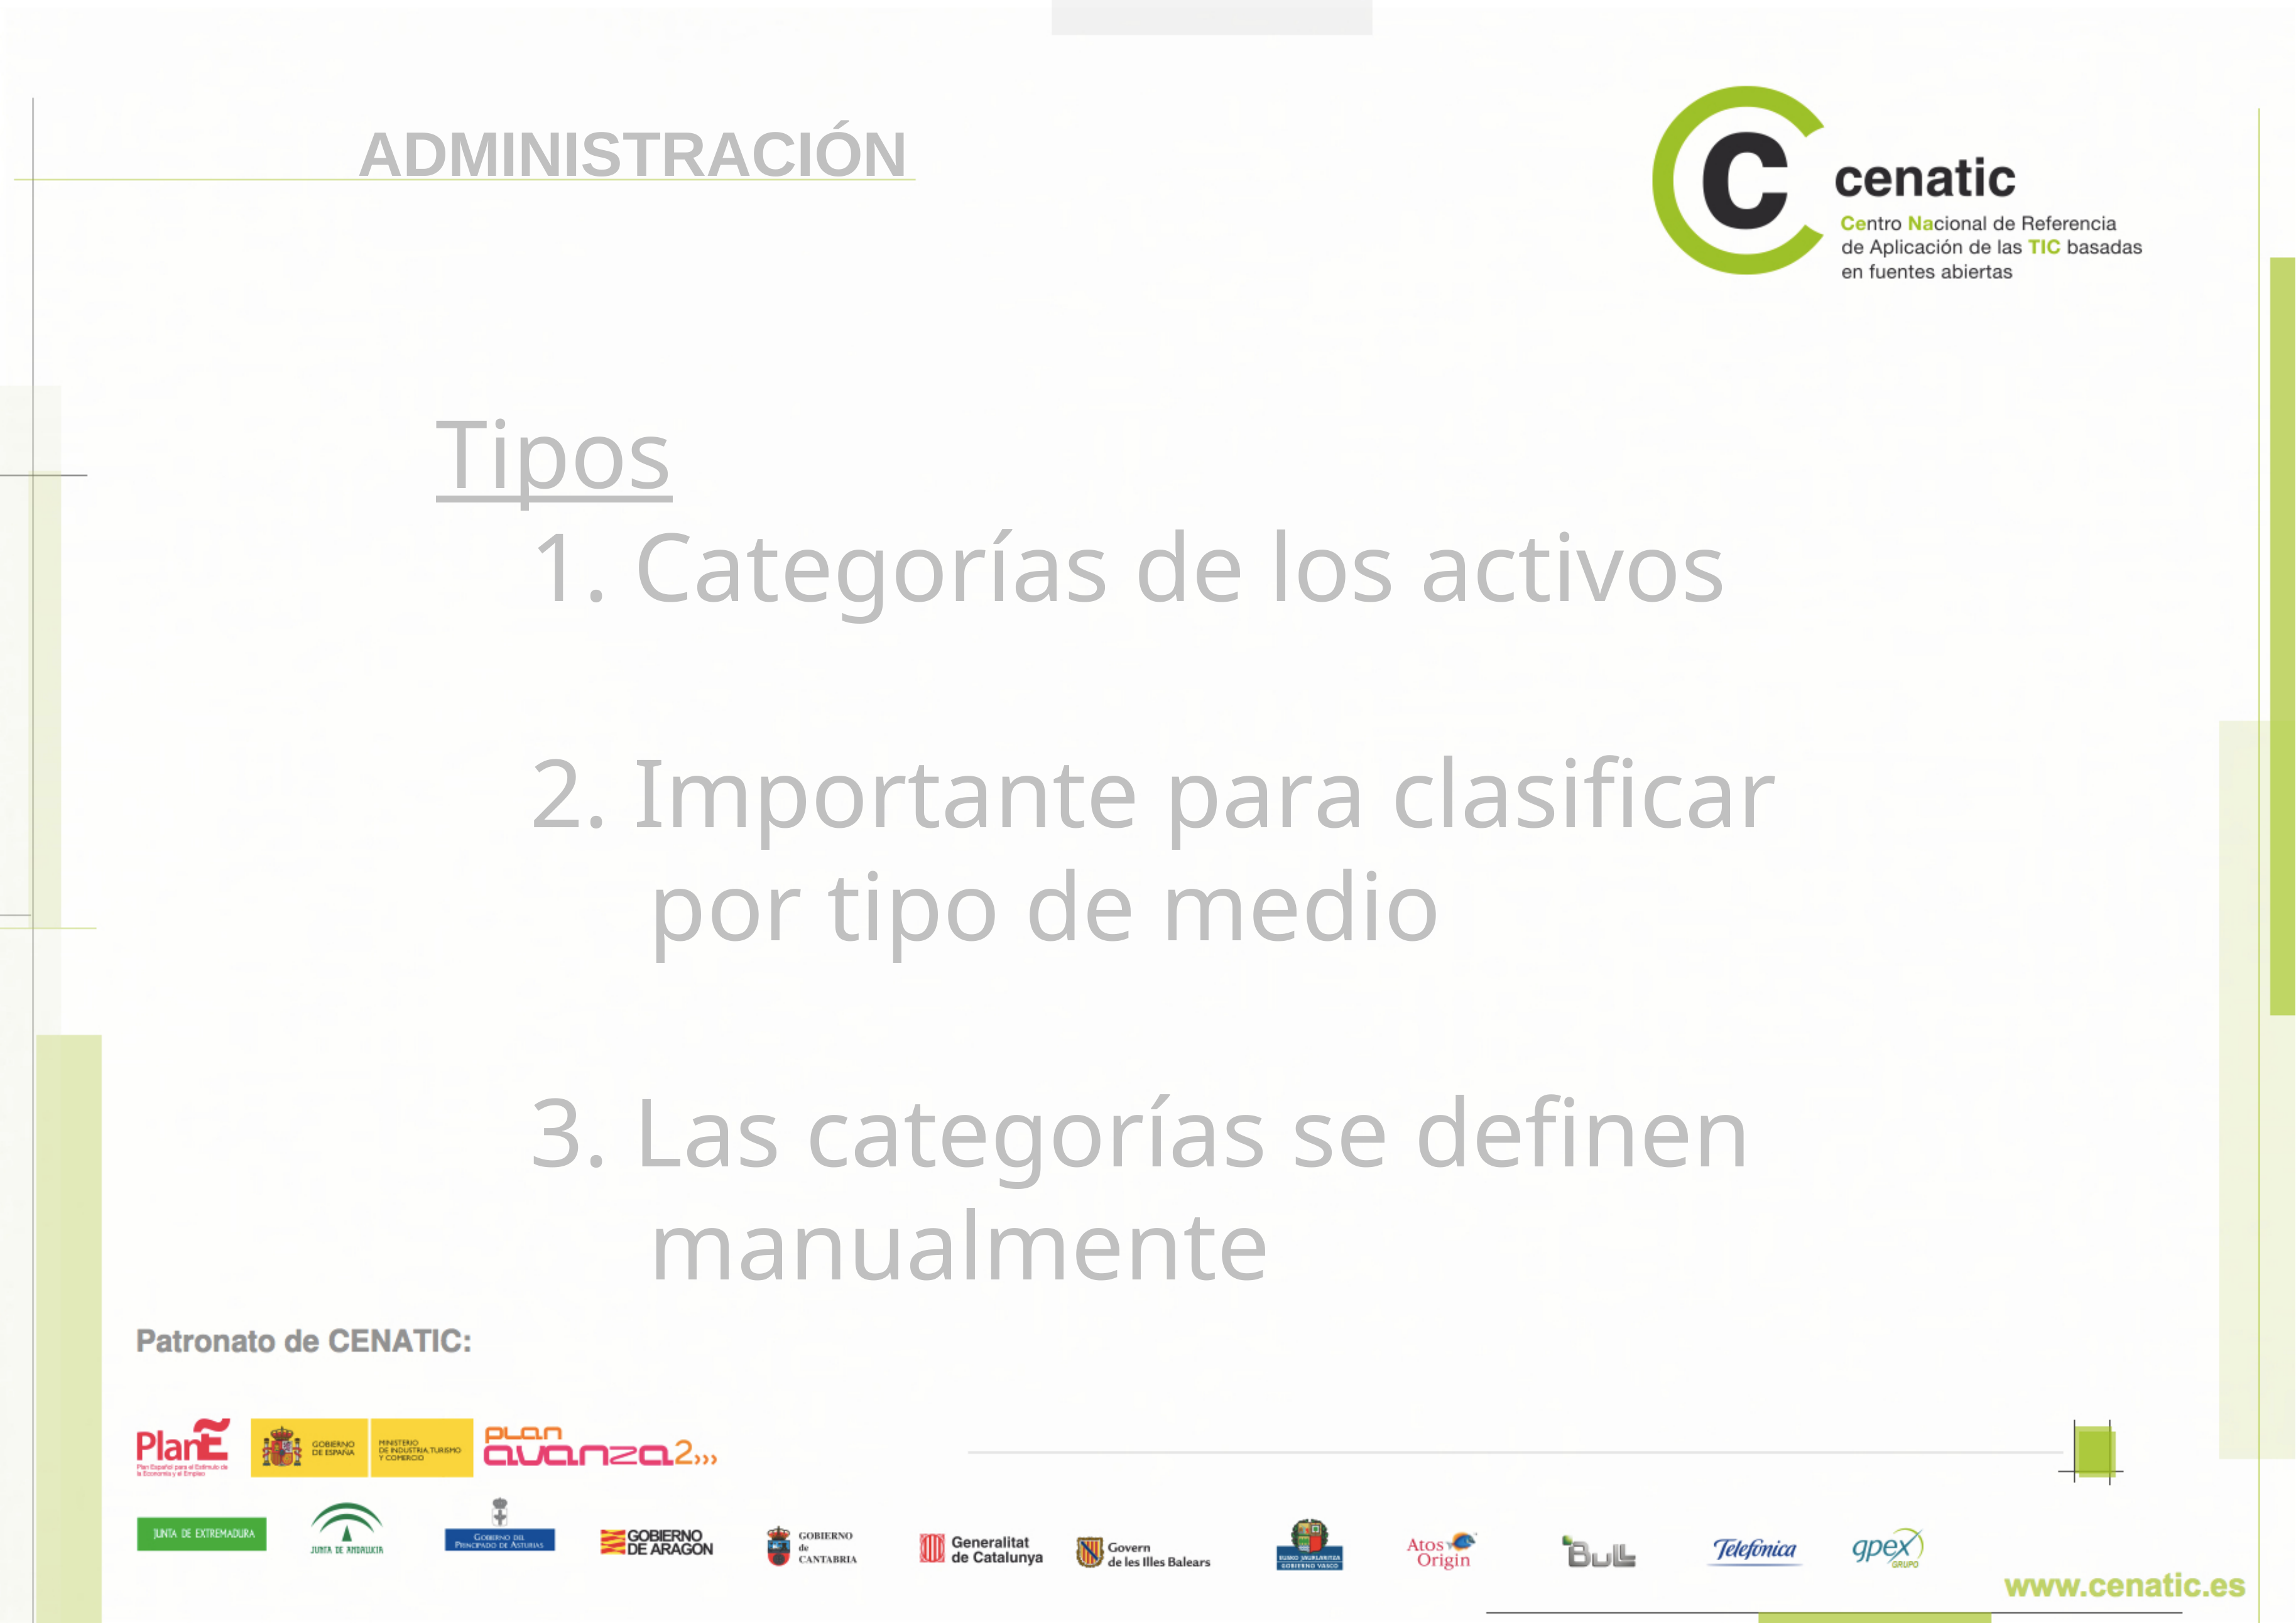

ADMINISTRACIÓN
Tipos
	1. Categorías de los activos
	2. Importante para clasificar
		 por tipo de medio
	3. Las categorías se definen
		 manualmente